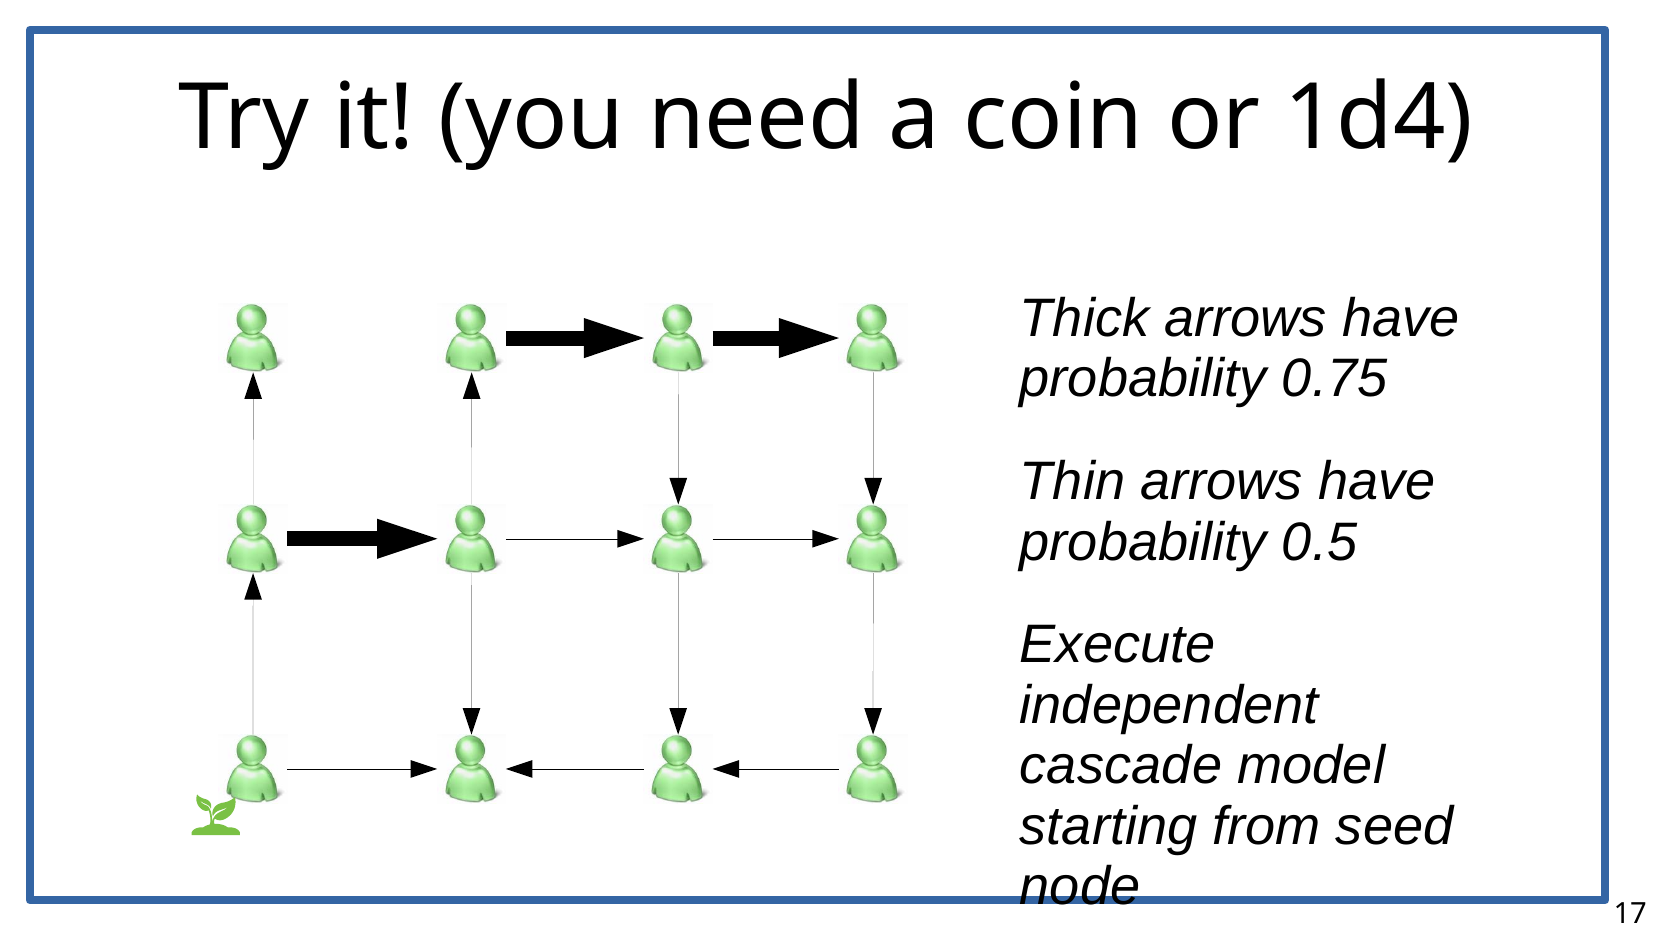

# Try it! (you need a coin or 1d4)
Thick arrows have probability 0.75
Thin arrows have probability 0.5
Execute independent cascade model starting from seed node
17